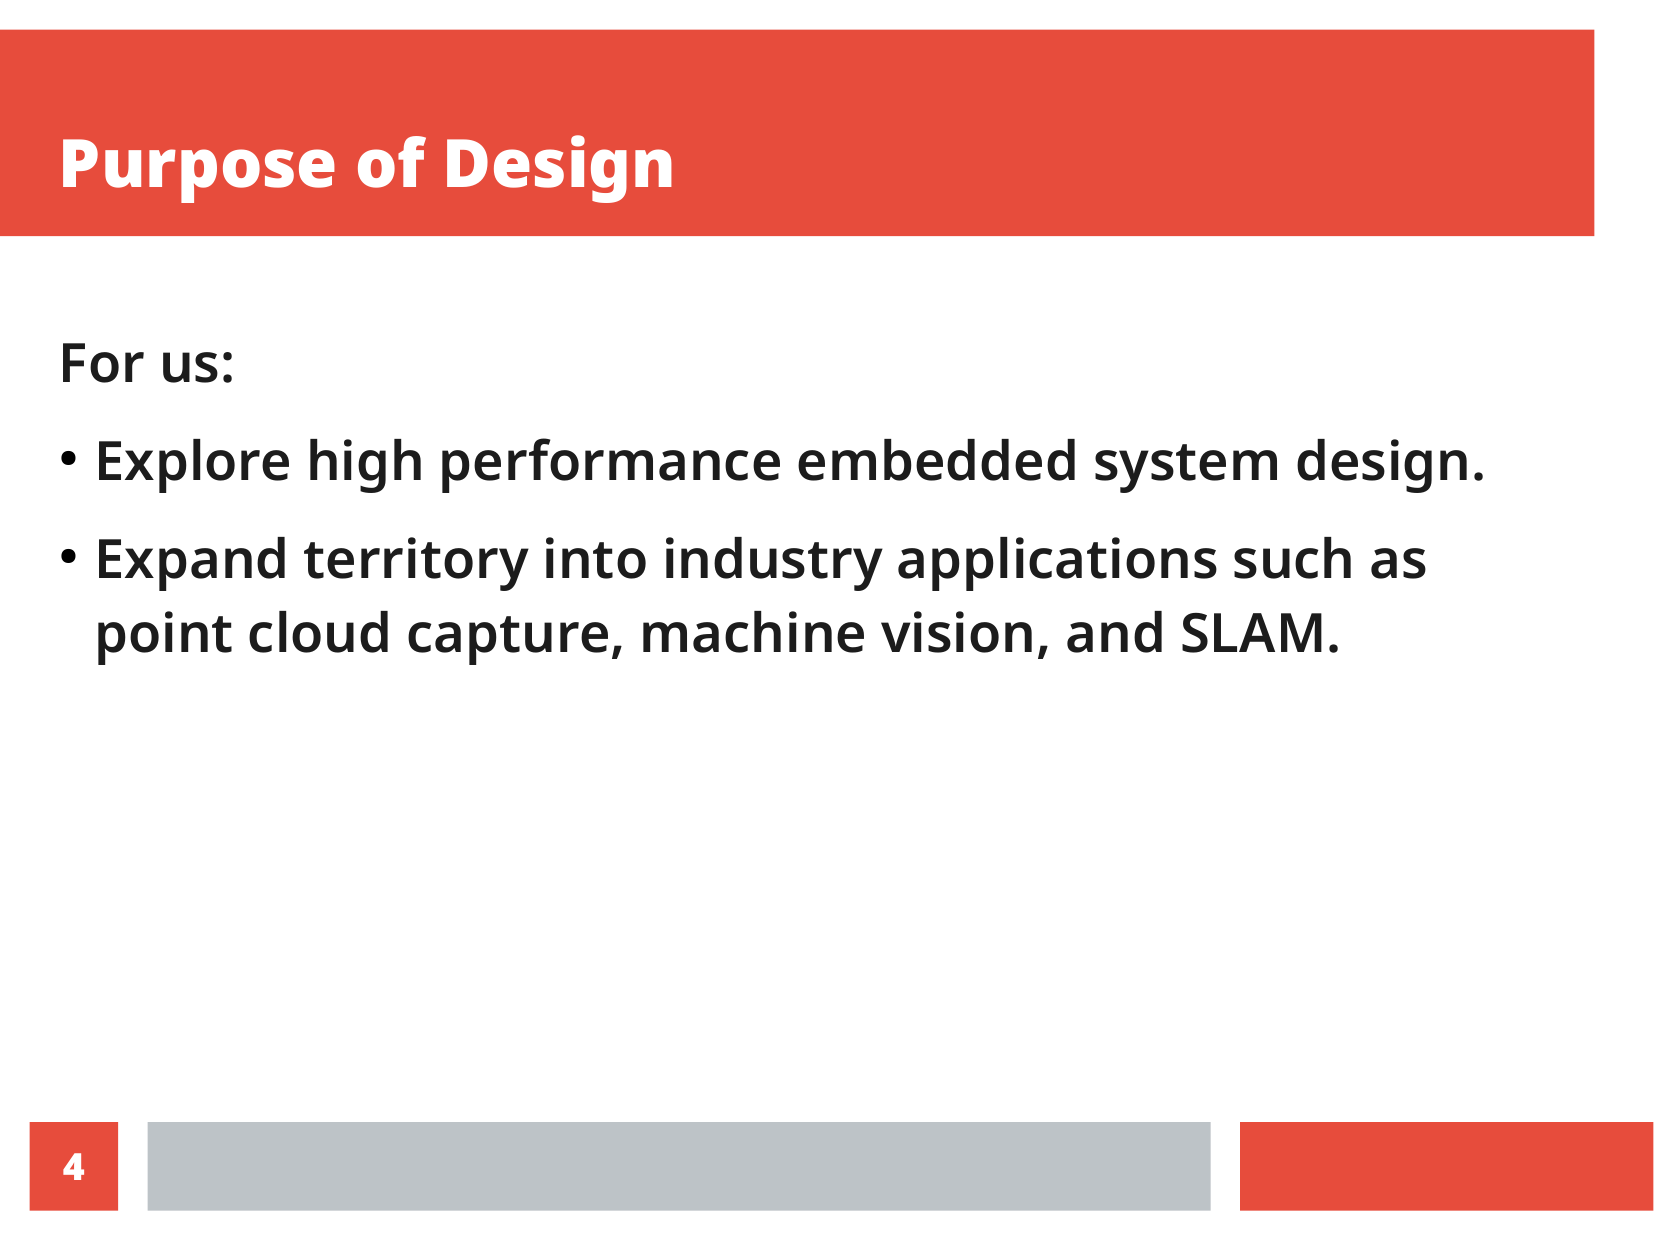

# Purpose of Design
For us:
Explore high performance embedded system design.
Expand territory into industry applications such as point cloud capture, machine vision, and SLAM.
4